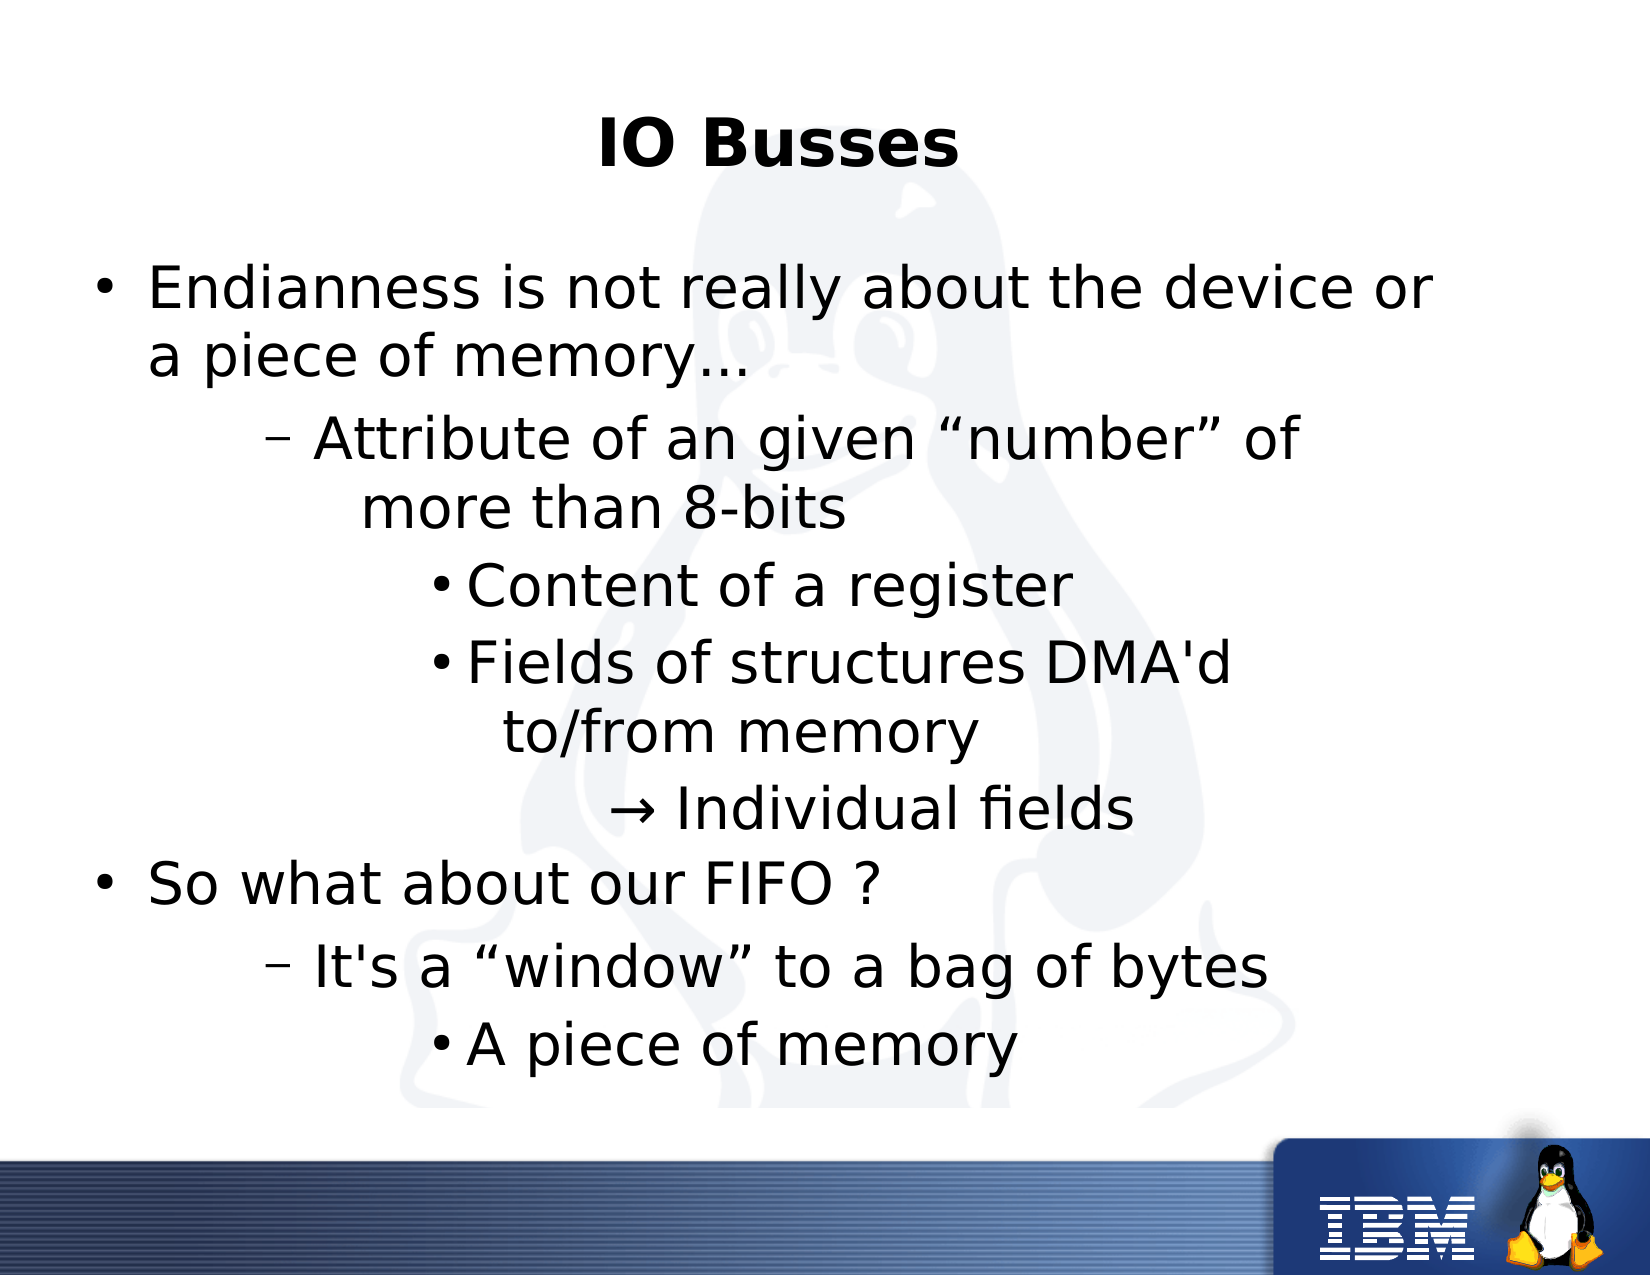

# IO Busses
Endianness is not really about the device or a piece of memory...
Attribute of an given “number” of more than 8-bits
Content of a register
Fields of structures DMA'd to/from memory
→ Individual fields
So what about our FIFO ?
It's a “window” to a bag of bytes
A piece of memory